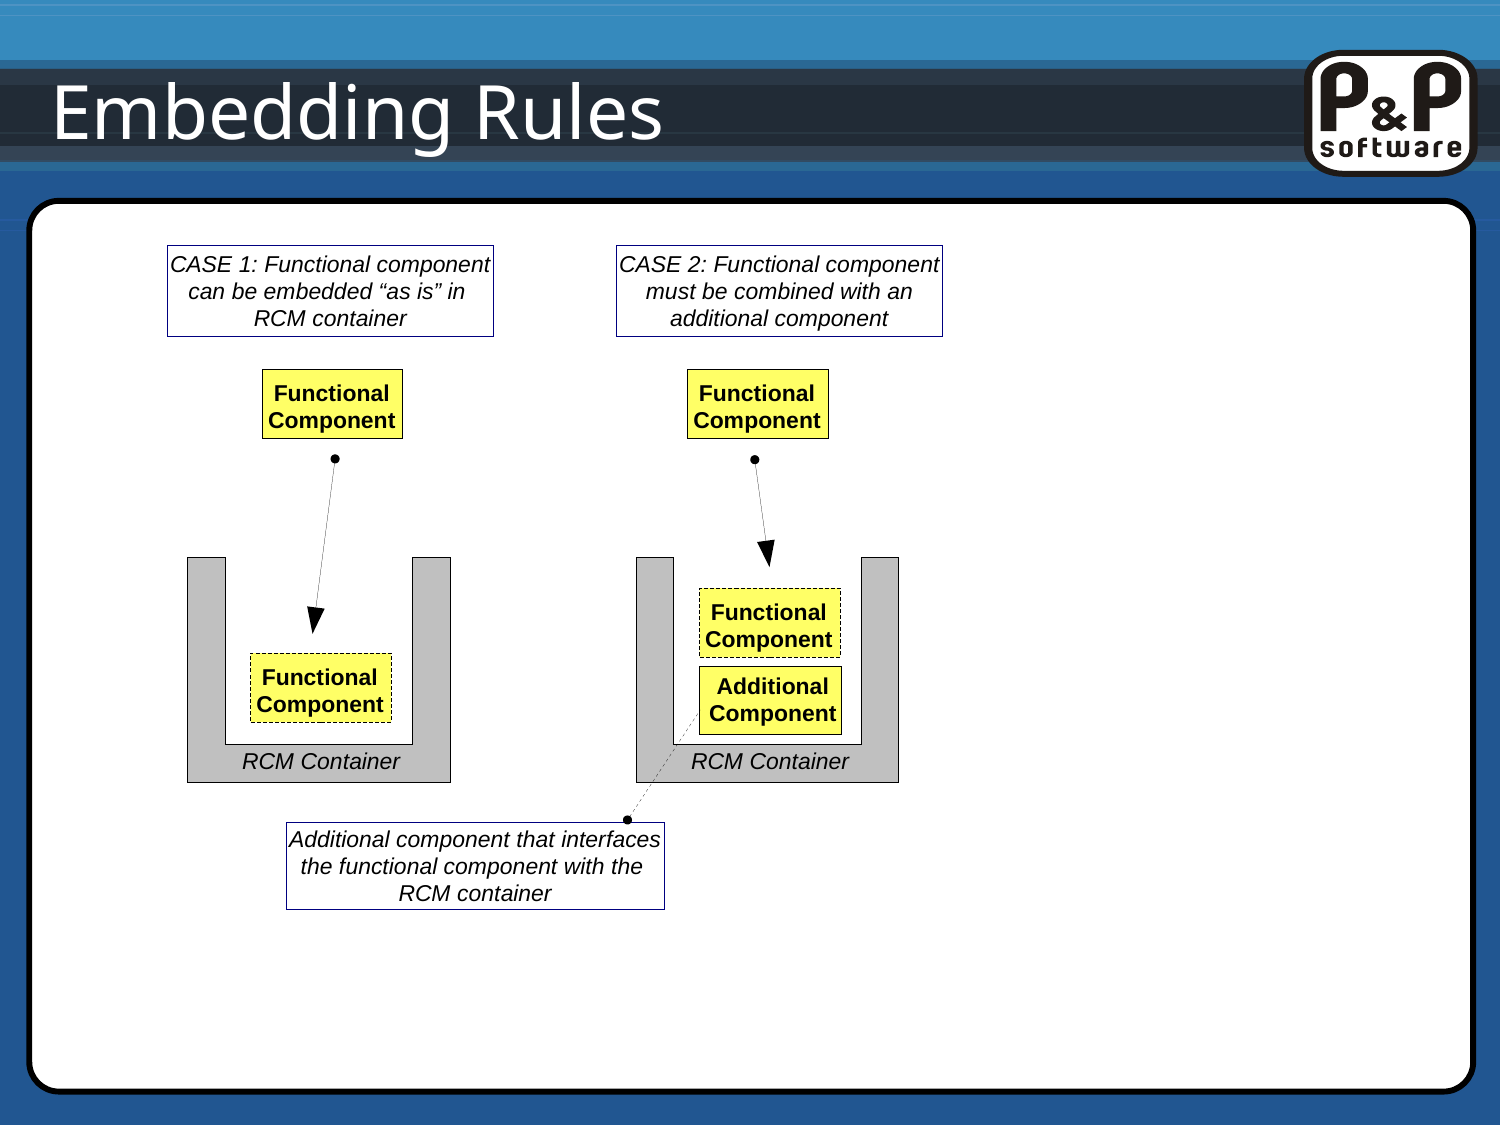

# Embedding Rules
CASE 1: Functional component
can be embedded “as is” in
RCM container
CASE 2: Functional component
must be combined with an
additional component
Functional
Component
Functional
Component
Functional
Component
Functional
Component
Additional
Component
RCM Container
RCM Container
Additional component that interfaces
the functional component with the
RCM container